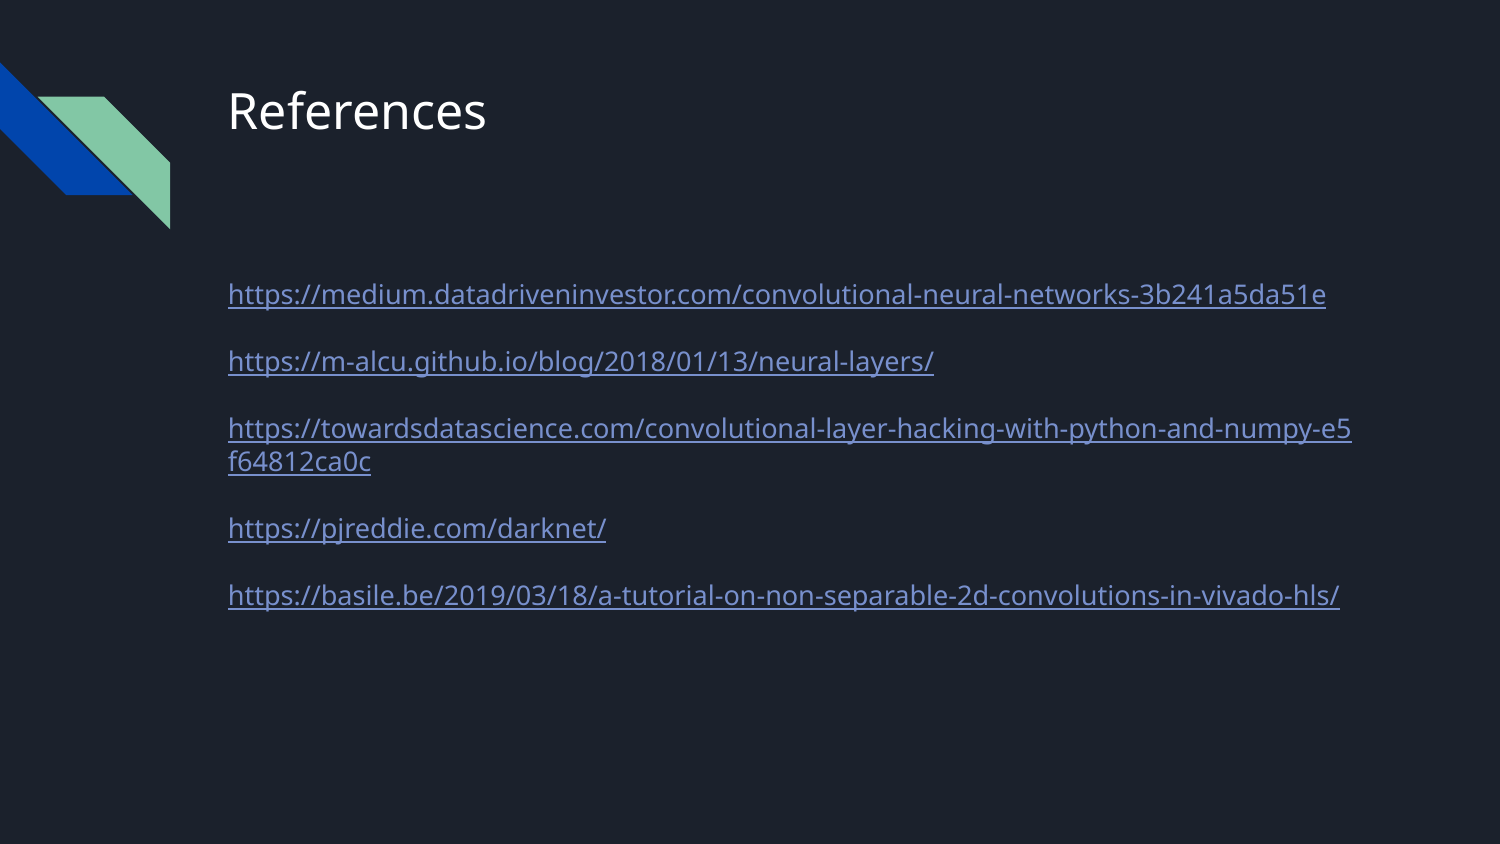

# References
https://medium.datadriveninvestor.com/convolutional-neural-networks-3b241a5da51e
https://m-alcu.github.io/blog/2018/01/13/neural-layers/
https://towardsdatascience.com/convolutional-layer-hacking-with-python-and-numpy-e5f64812ca0c
https://pjreddie.com/darknet/
https://basile.be/2019/03/18/a-tutorial-on-non-separable-2d-convolutions-in-vivado-hls/